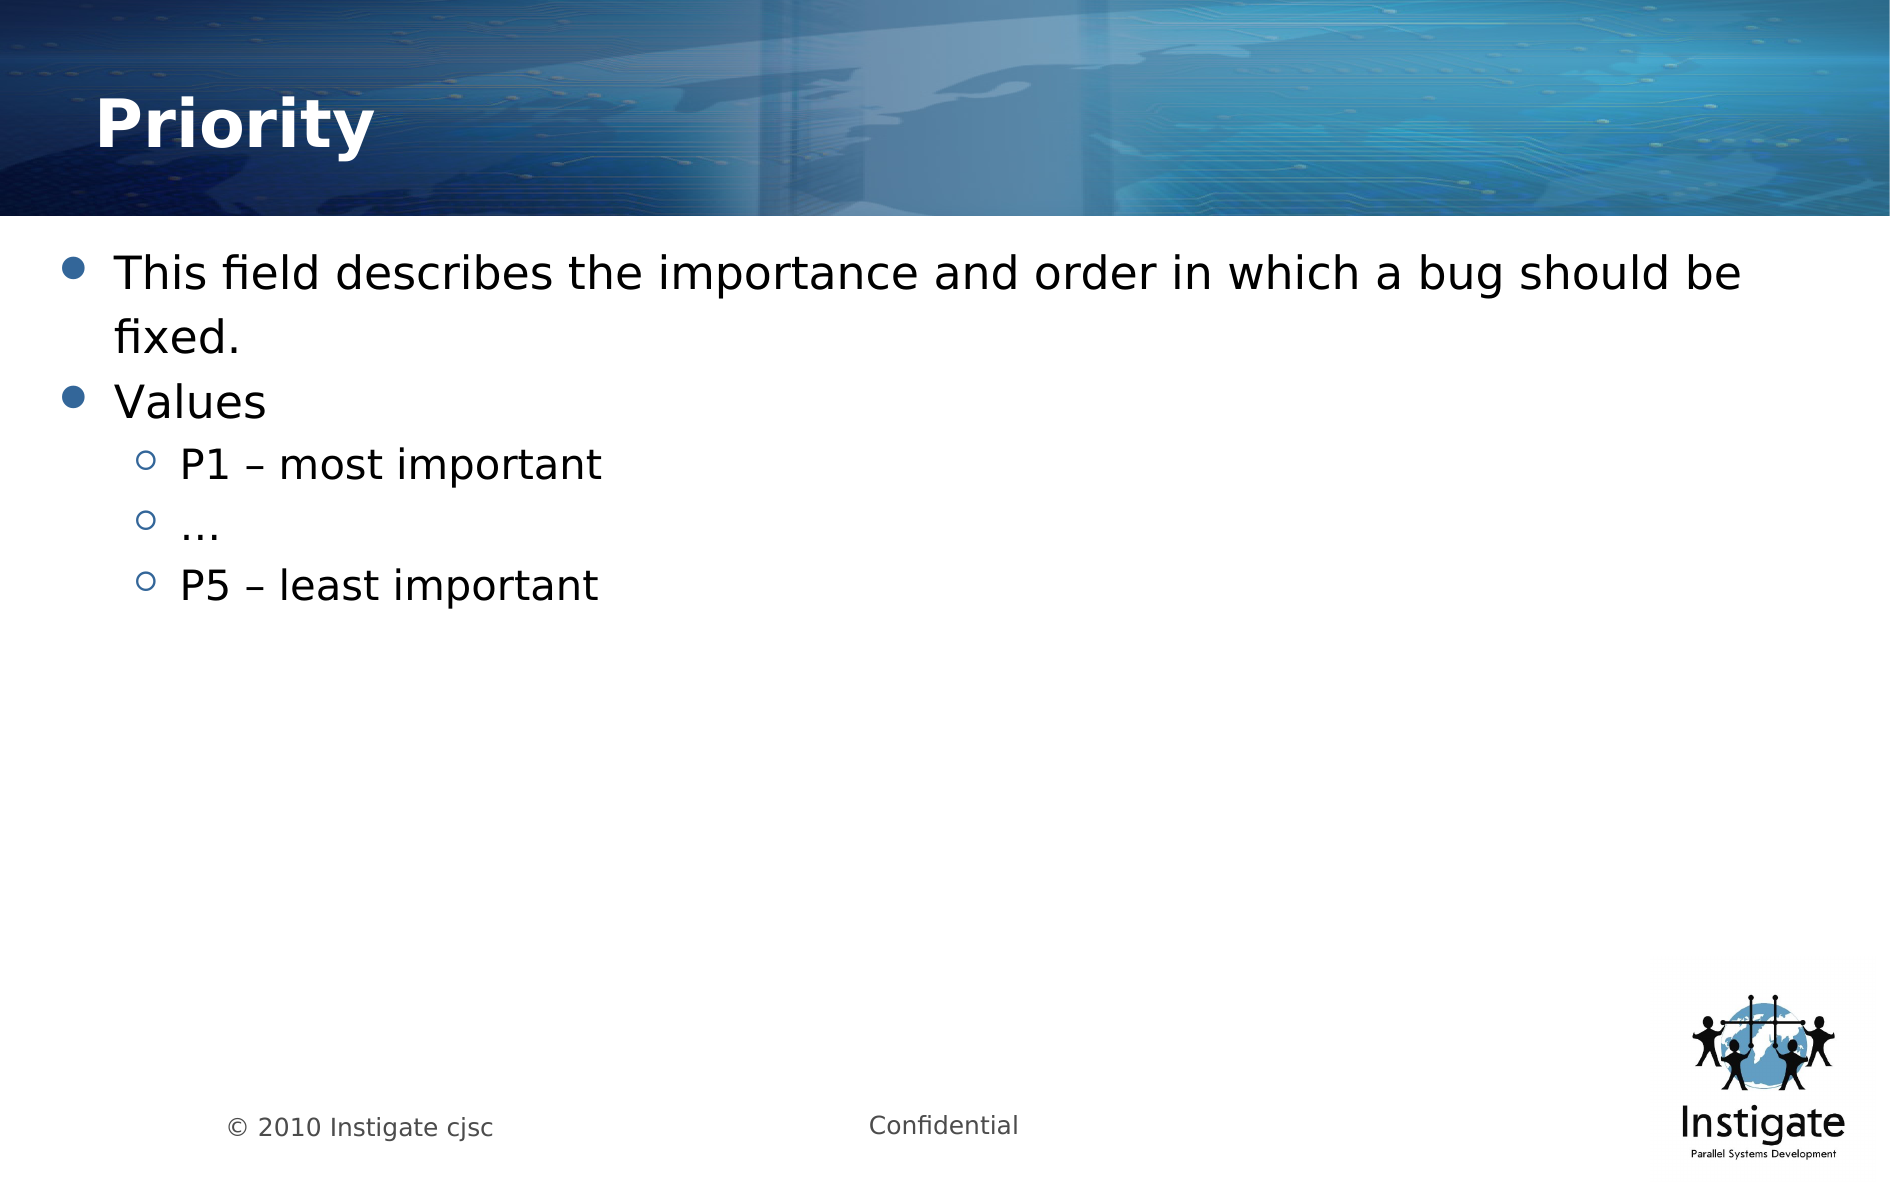

# Priority
This field describes the importance and order in which a bug should be fixed.
Values
P1 – most important
…
P5 – least important